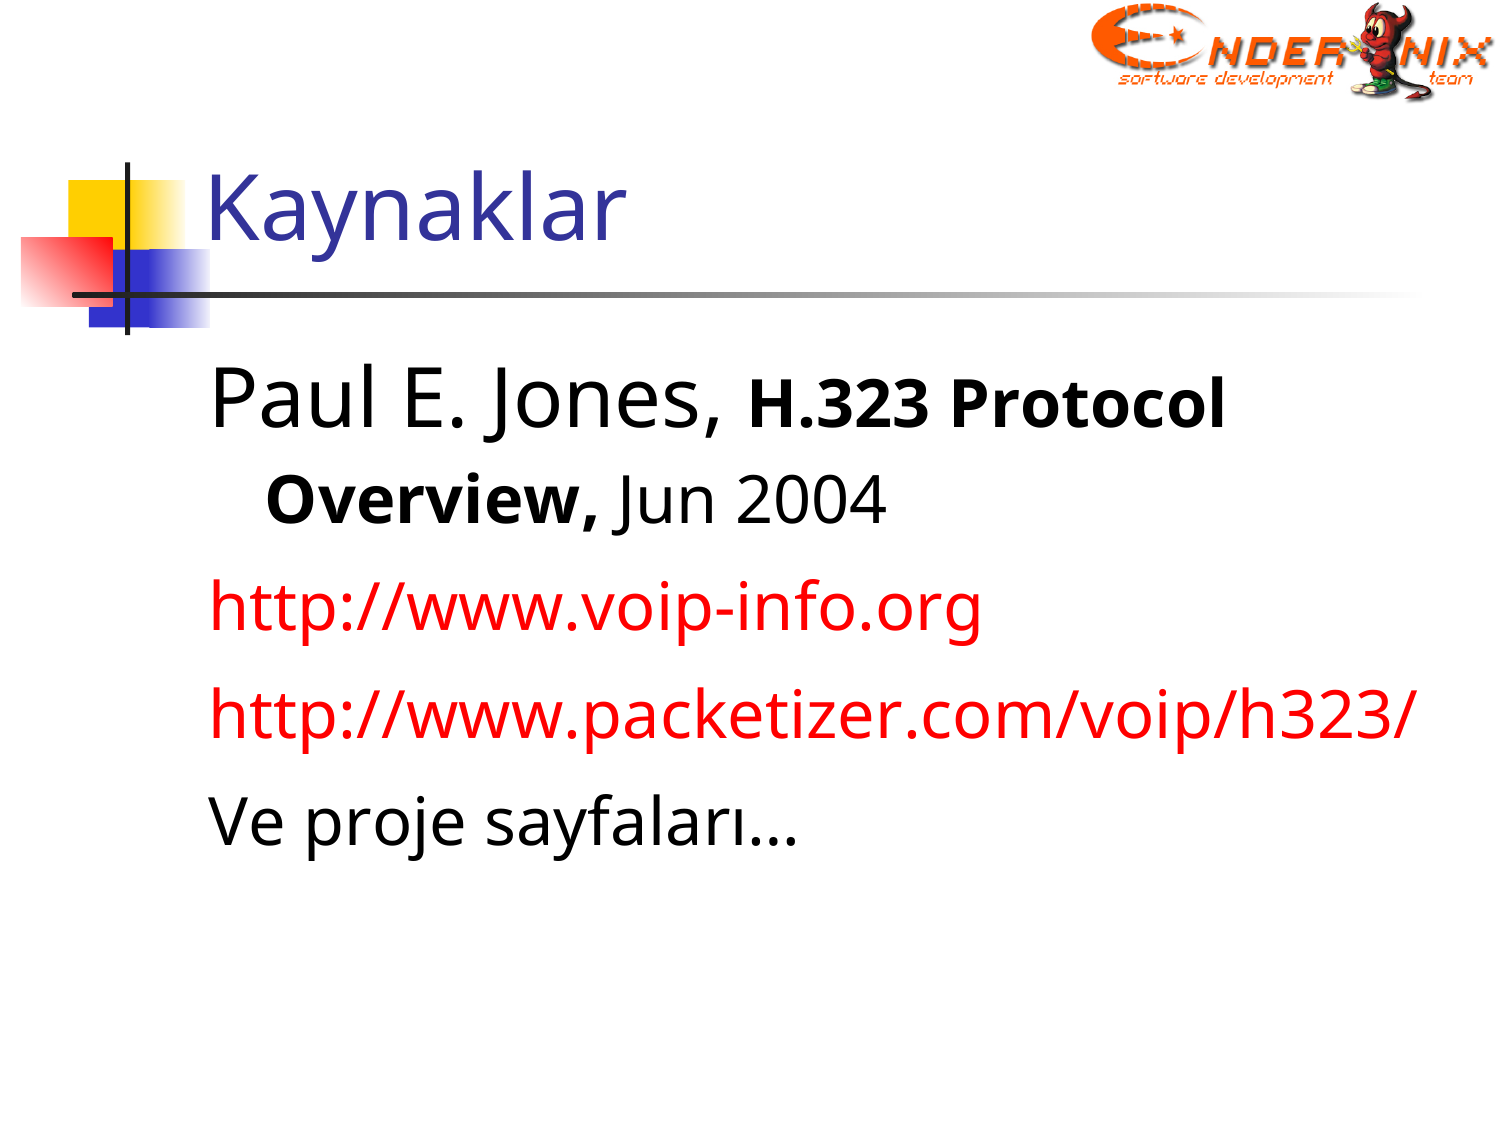

# Kaynaklar
Paul E. Jones, H.323 Protocol Overview, Jun 2004
http://www.voip-info.org
http://www.packetizer.com/voip/h323/
Ve proje sayfaları…